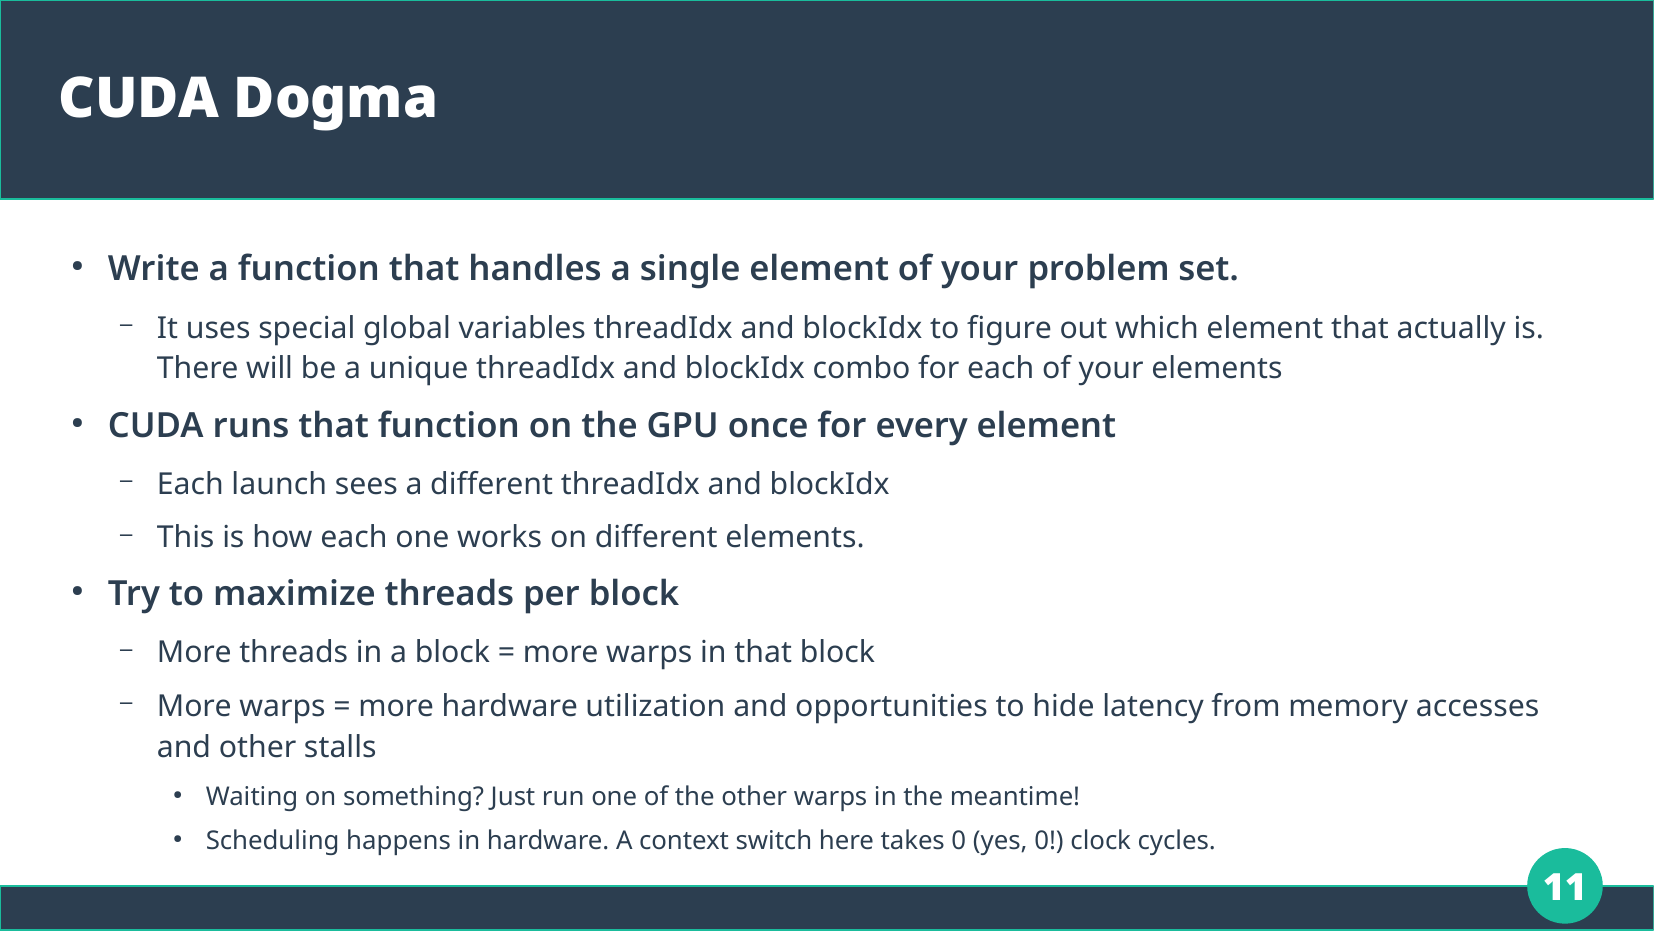

# CUDA Dogma
Write a function that handles a single element of your problem set.
It uses special global variables threadIdx and blockIdx to figure out which element that actually is. There will be a unique threadIdx and blockIdx combo for each of your elements
CUDA runs that function on the GPU once for every element
Each launch sees a different threadIdx and blockIdx
This is how each one works on different elements.
Try to maximize threads per block
More threads in a block = more warps in that block
More warps = more hardware utilization and opportunities to hide latency from memory accesses and other stalls
Waiting on something? Just run one of the other warps in the meantime!
Scheduling happens in hardware. A context switch here takes 0 (yes, 0!) clock cycles.
11